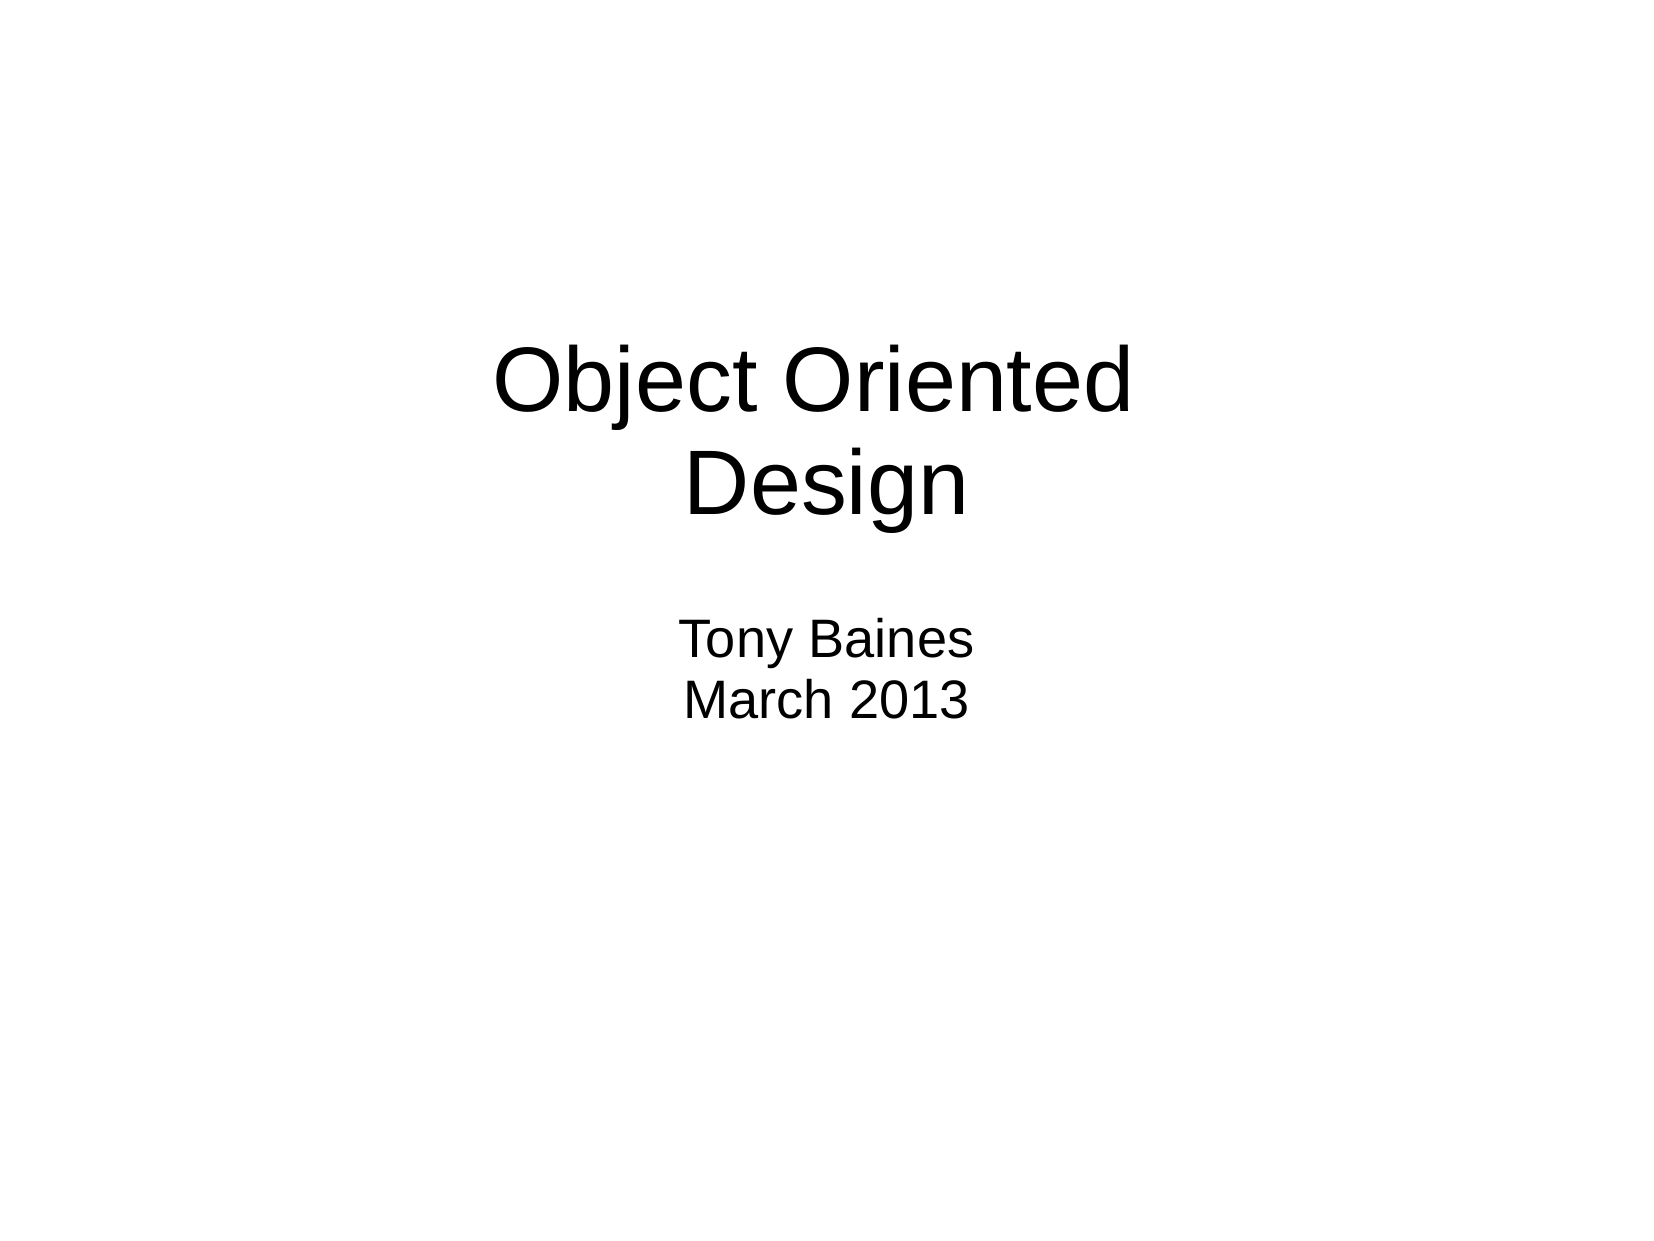

# Object Oriented
Design
Tony Baines
March 2013